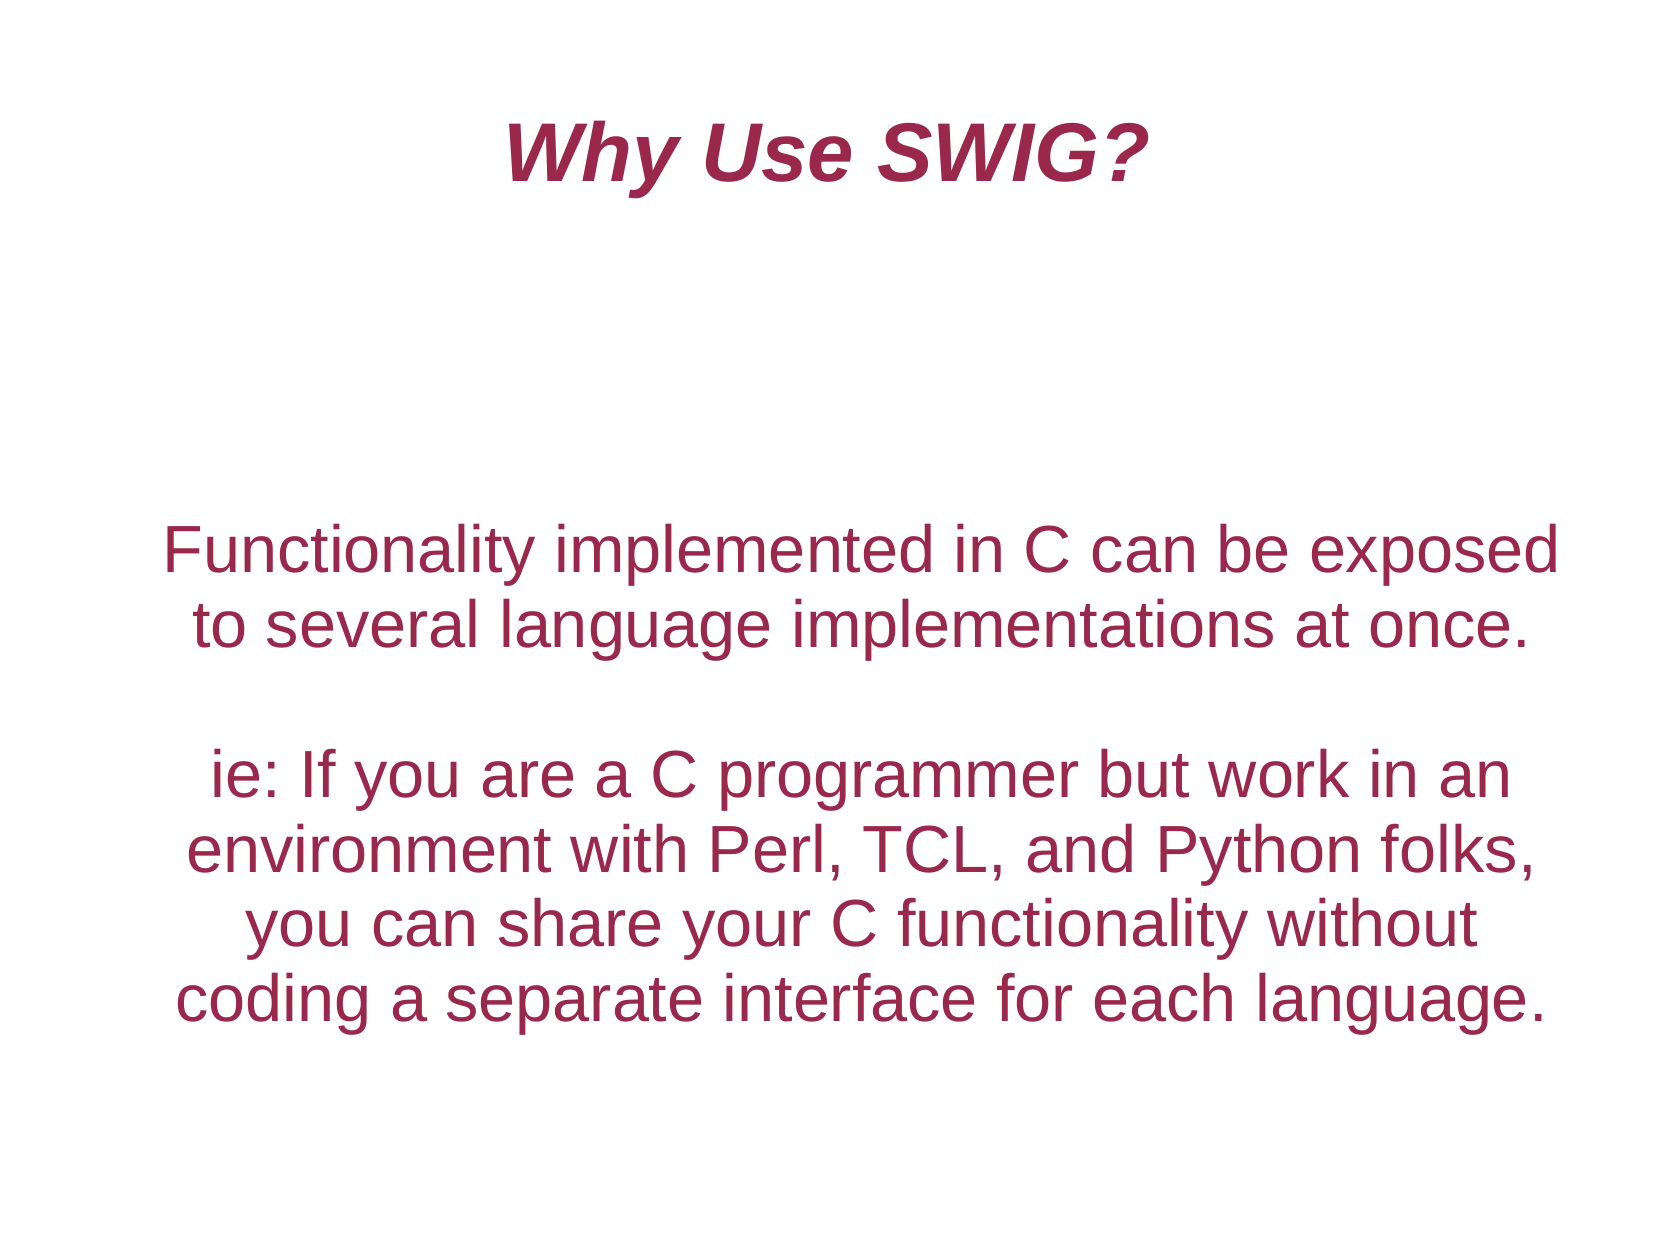

# Why Use SWIG?
Functionality implemented in C can be exposed to several language implementations at once.
ie: If you are a C programmer but work in an environment with Perl, TCL, and Python folks, you can share your C functionality without coding a separate interface for each language.